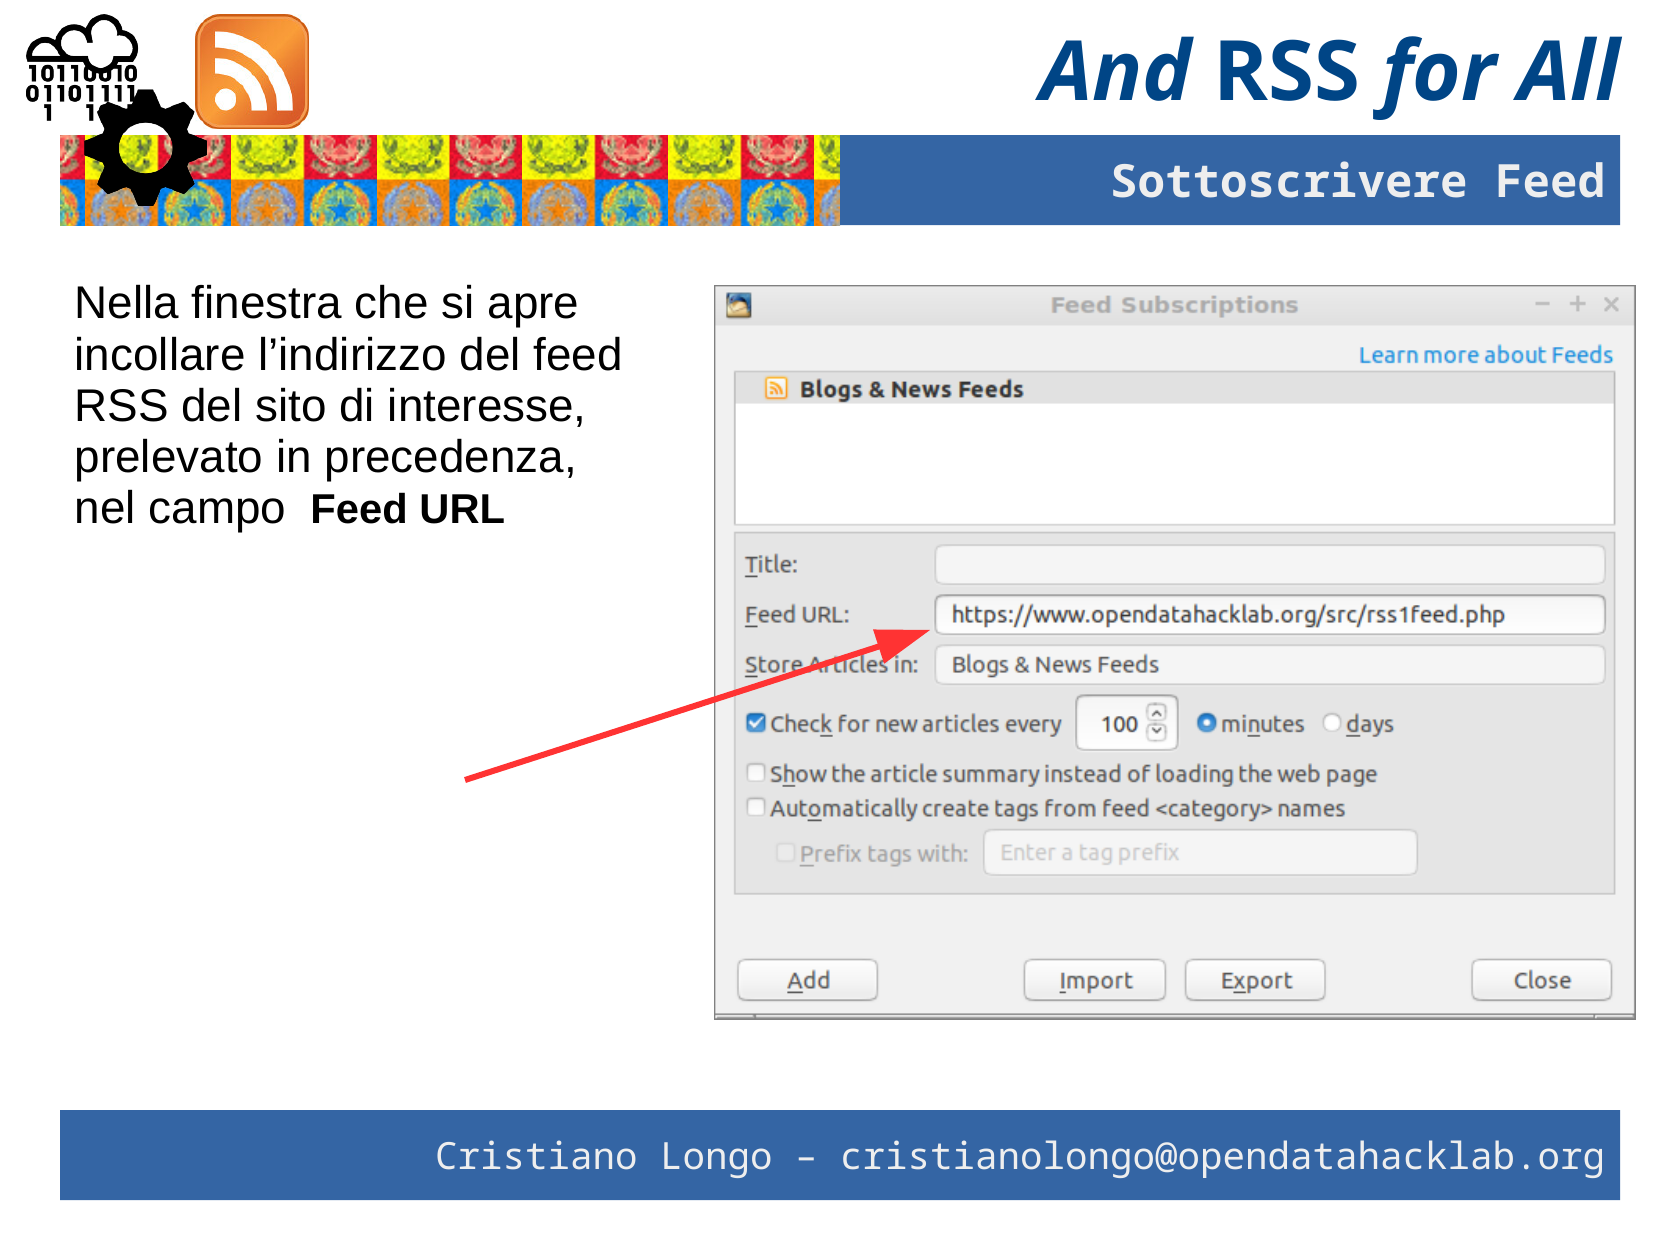

And RSS for All
Sottoscrivere Feed
Nella finestra che si apre incollare l’indirizzo del feed RSS del sito di interesse, prelevato in precedenza, nel campo Feed URL
Cristiano Longo – cristianolongo@opendatahacklab.org